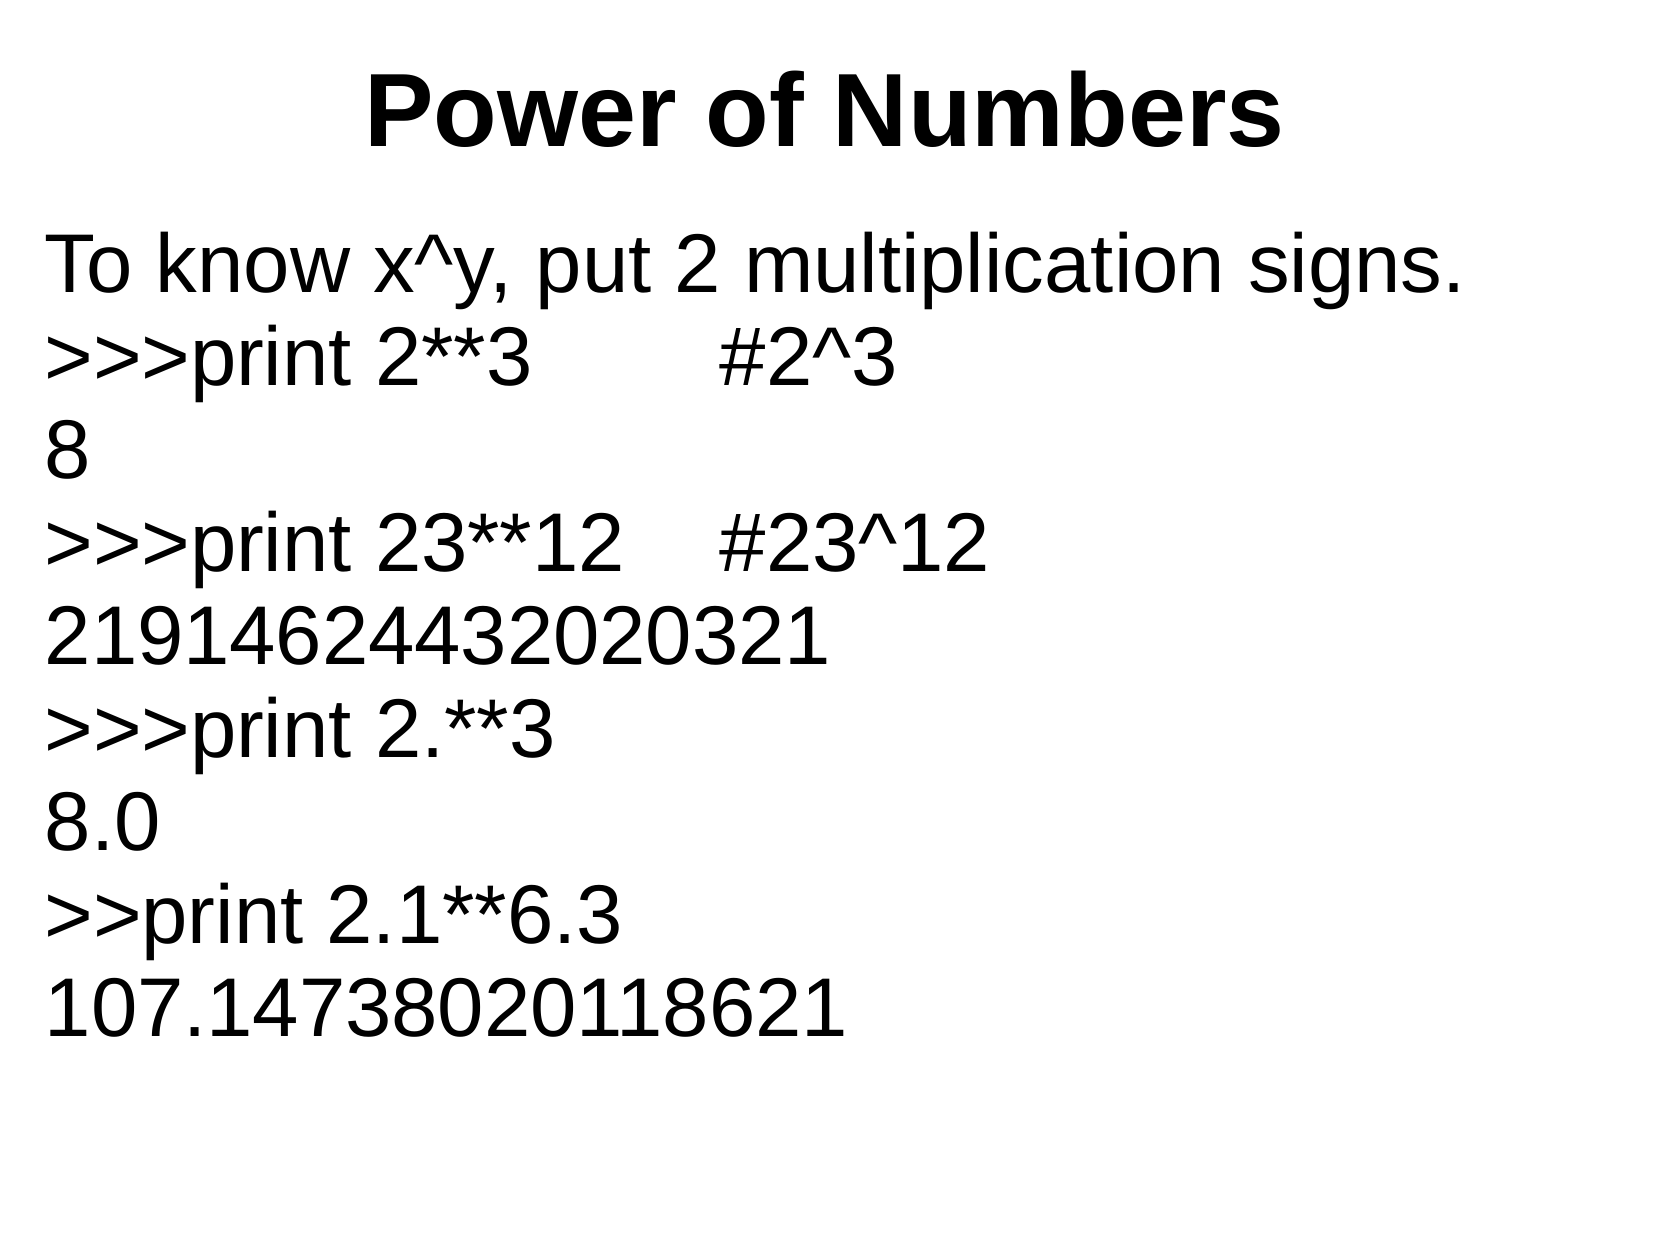

Power of Numbers
To know x^y, put 2 multiplication signs.
>>>print 2**3 			#2^3
8
>>>print 23**12 	#23^12
21914624432020321
>>>print 2.**3
8.0
>>print 2.1**6.3
107.14738020118621